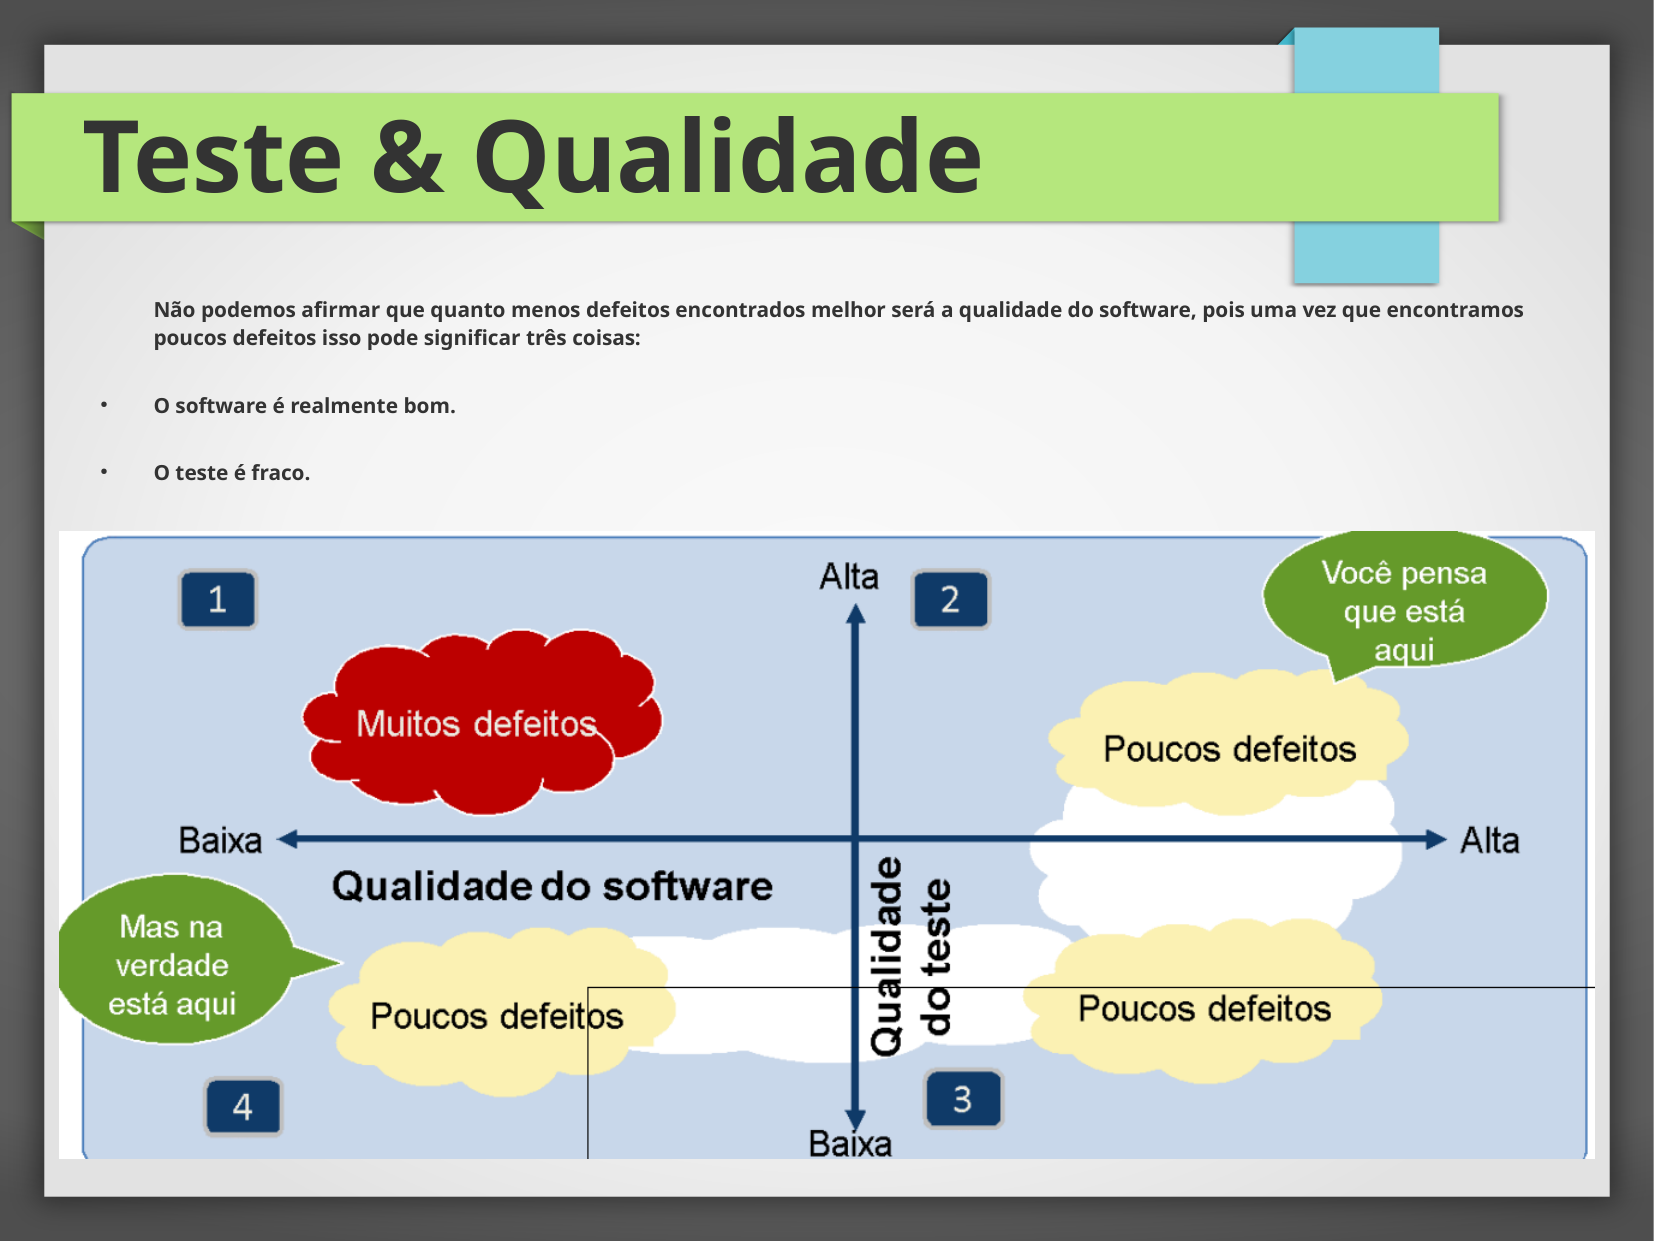

# Teste & Qualidade
Não podemos afirmar que quanto menos defeitos encontrados melhor será a qualidade do software, pois uma vez que encontramos poucos defeitos isso pode significar três coisas:
O software é realmente bom.
O teste é fraco.
O teste é fraco e o software também.
57